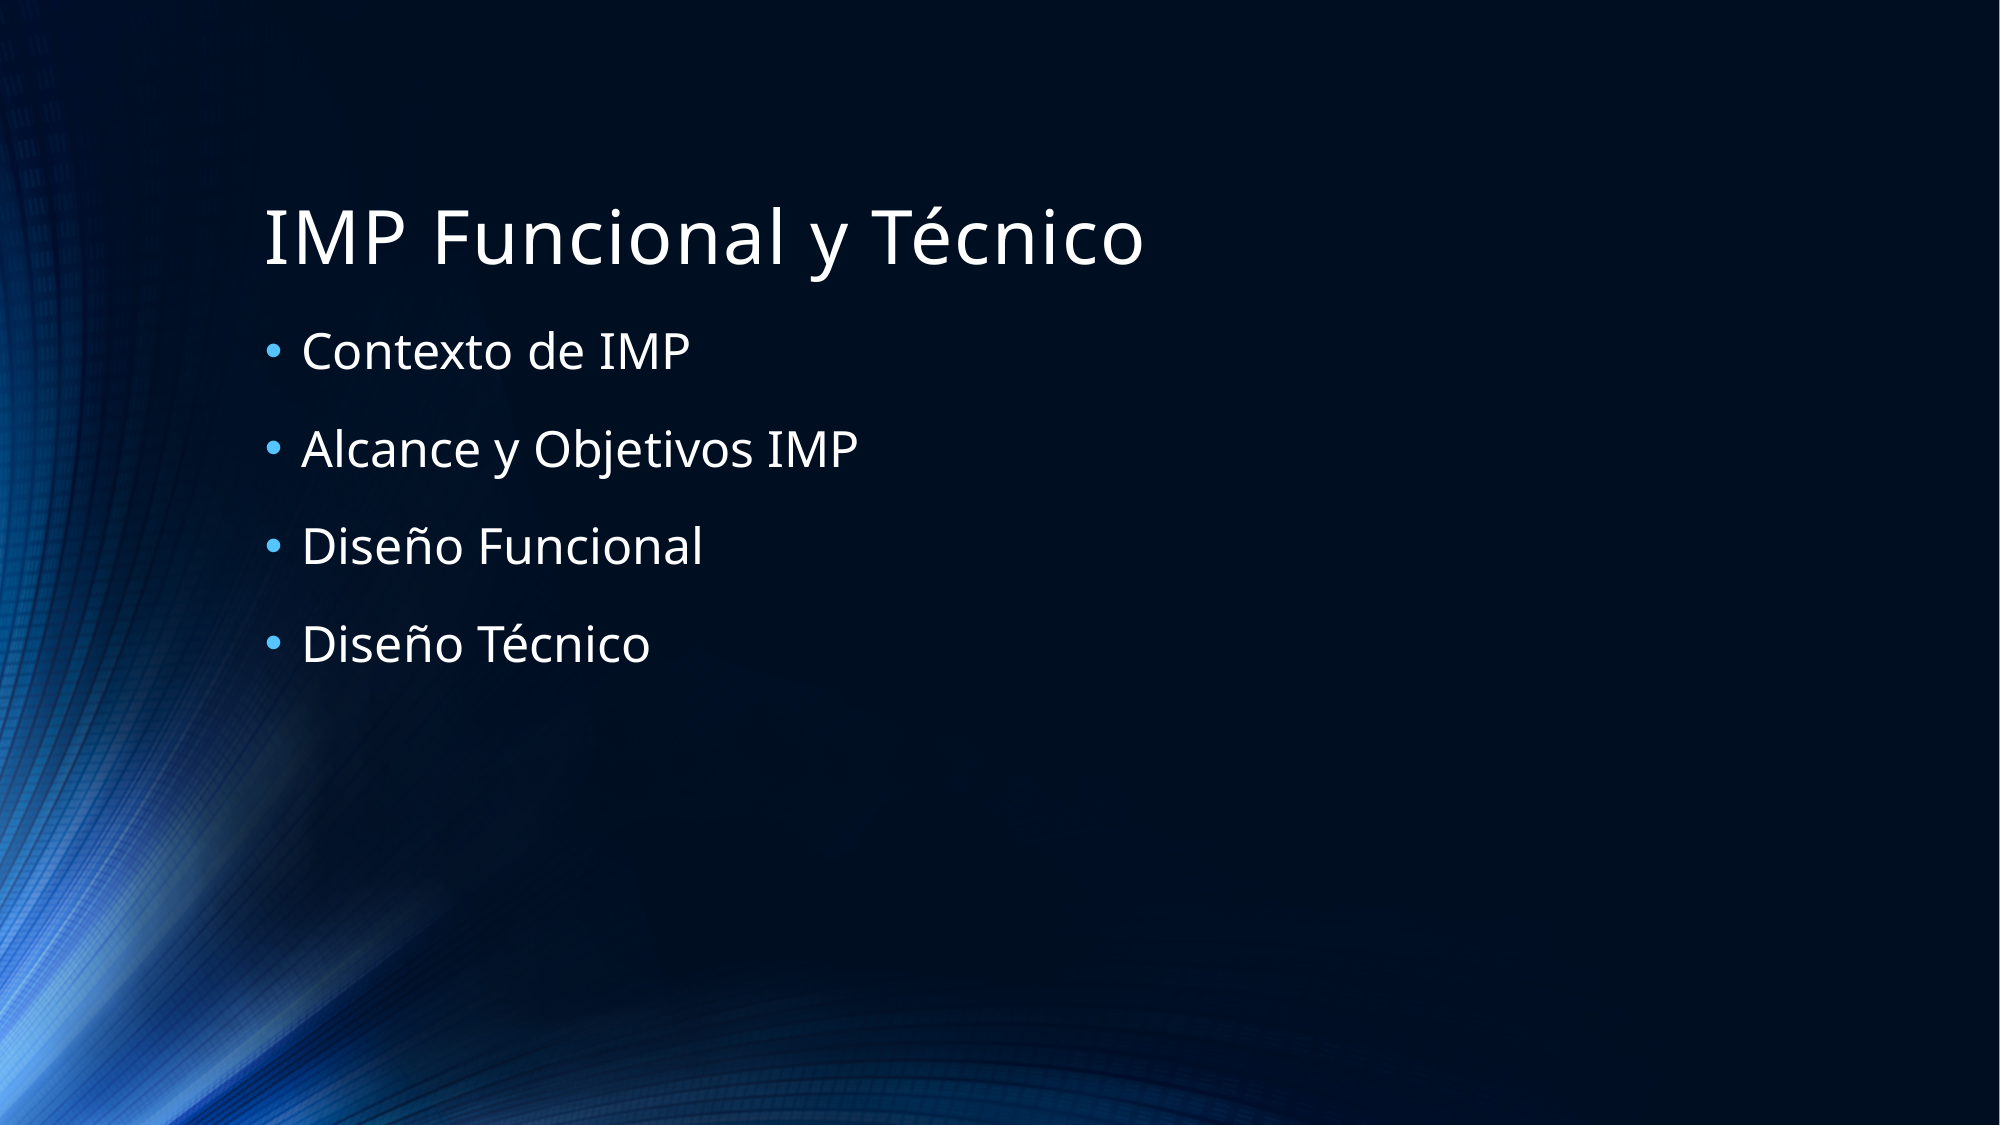

# IMP Funcional y Técnico
Contexto de IMP
Alcance y Objetivos IMP
Diseño Funcional
Diseño Técnico